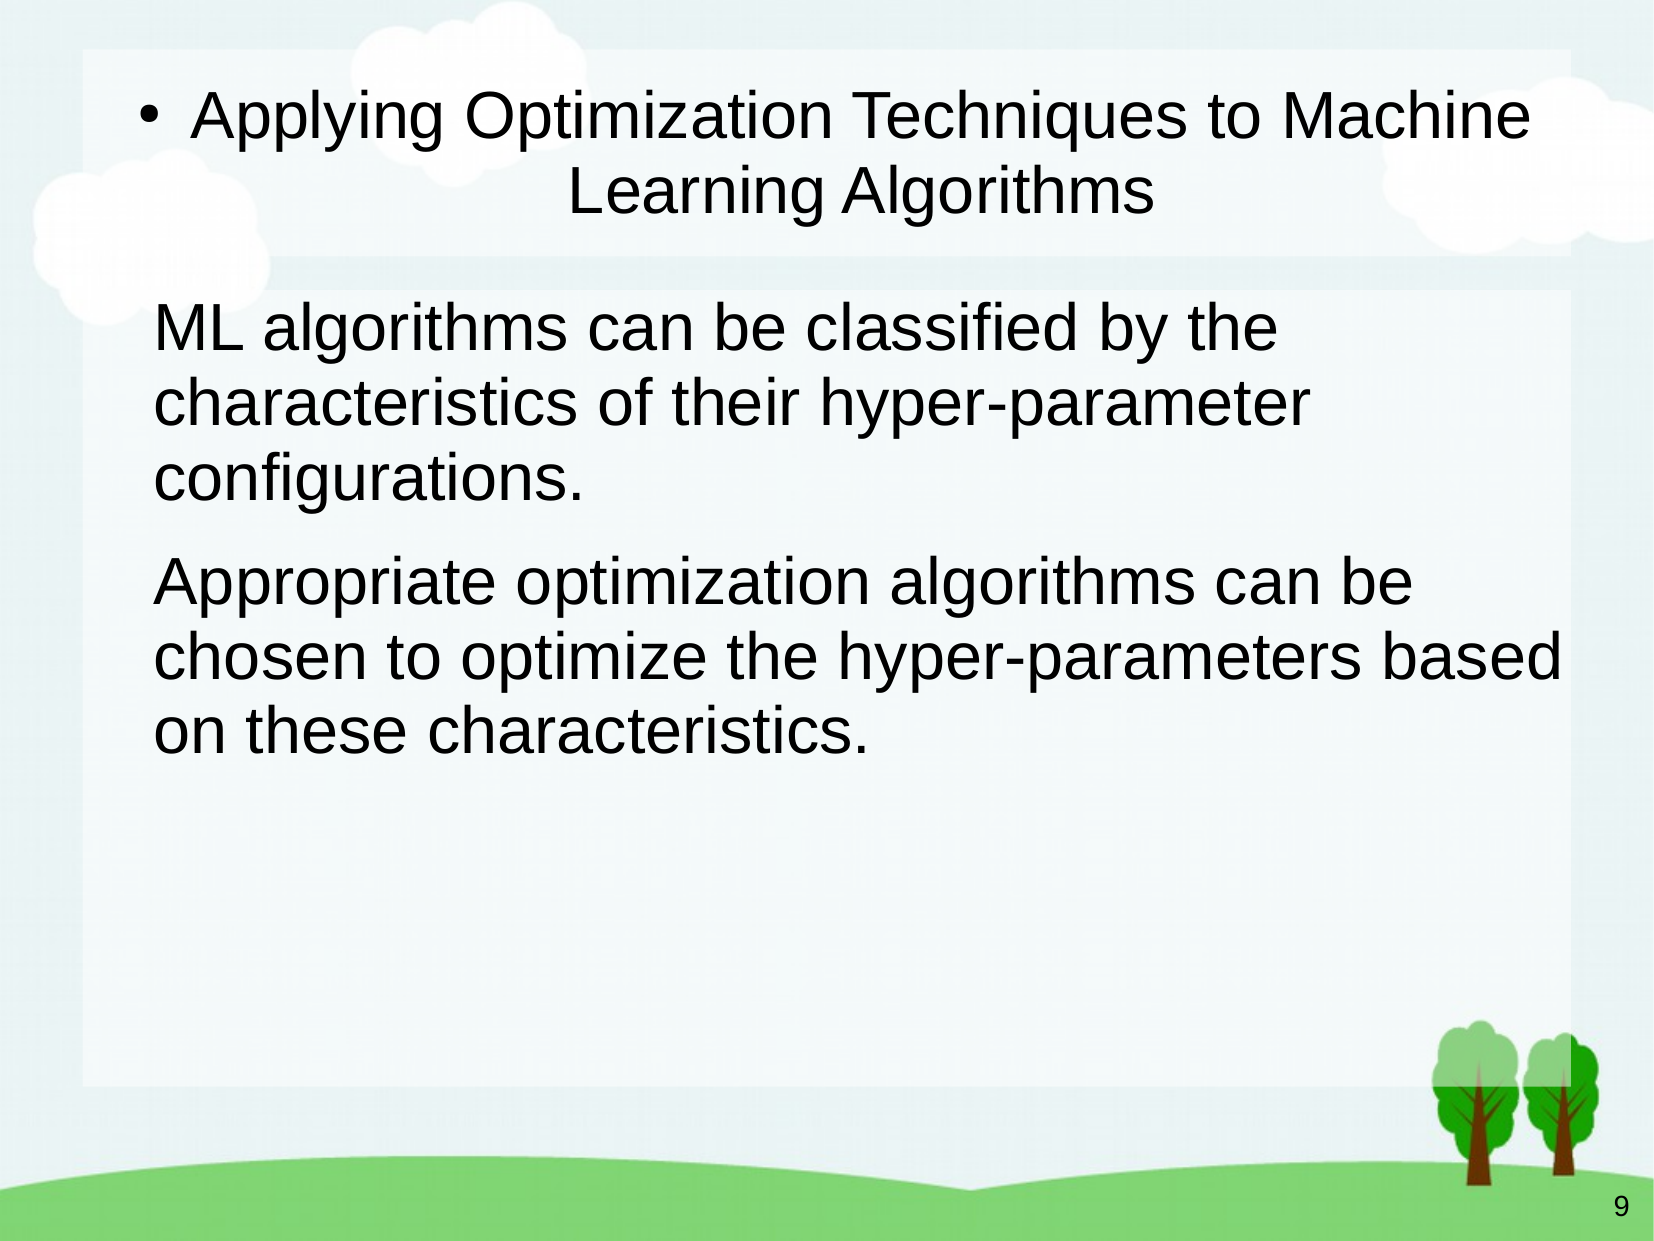

# Applying Optimization Techniques to Machine Learning Algorithms
ML algorithms can be classified by the characteristics of their hyper-parameter configurations.
Appropriate optimization algorithms can be chosen to optimize the hyper-parameters based on these characteristics.
9